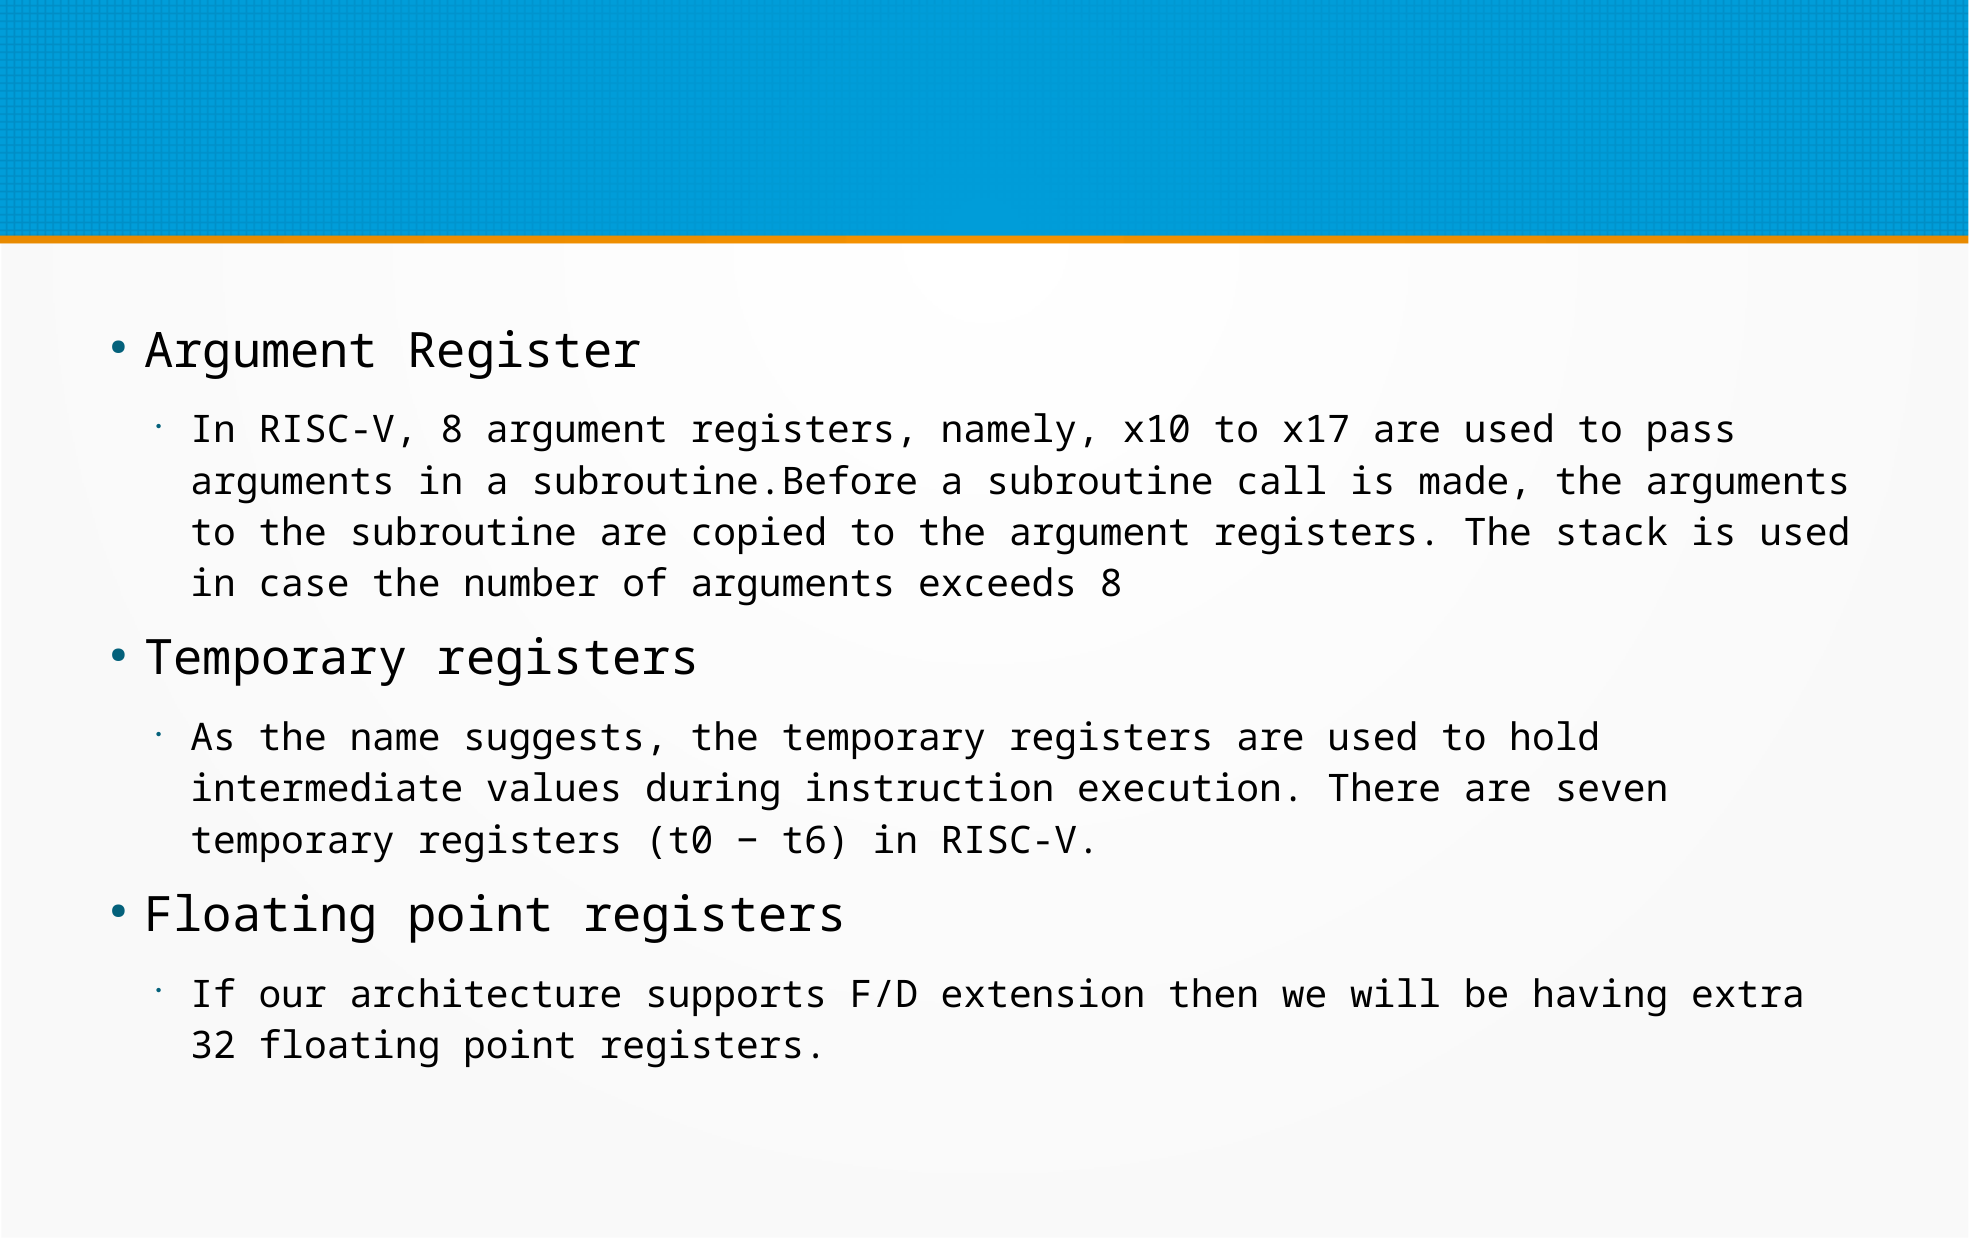

#
Argument Register
In RISC-V, 8 argument registers, namely, x10 to x17 are used to pass arguments in a subroutine.Before a subroutine call is made, the arguments to the subroutine are copied to the argument registers. The stack is used in case the number of arguments exceeds 8
Temporary registers
As the name suggests, the temporary registers are used to hold intermediate values during instruction execution. There are seven temporary registers (t0 − t6) in RISC-V.
Floating point registers
If our architecture supports F/D extension then we will be having extra 32 floating point registers.